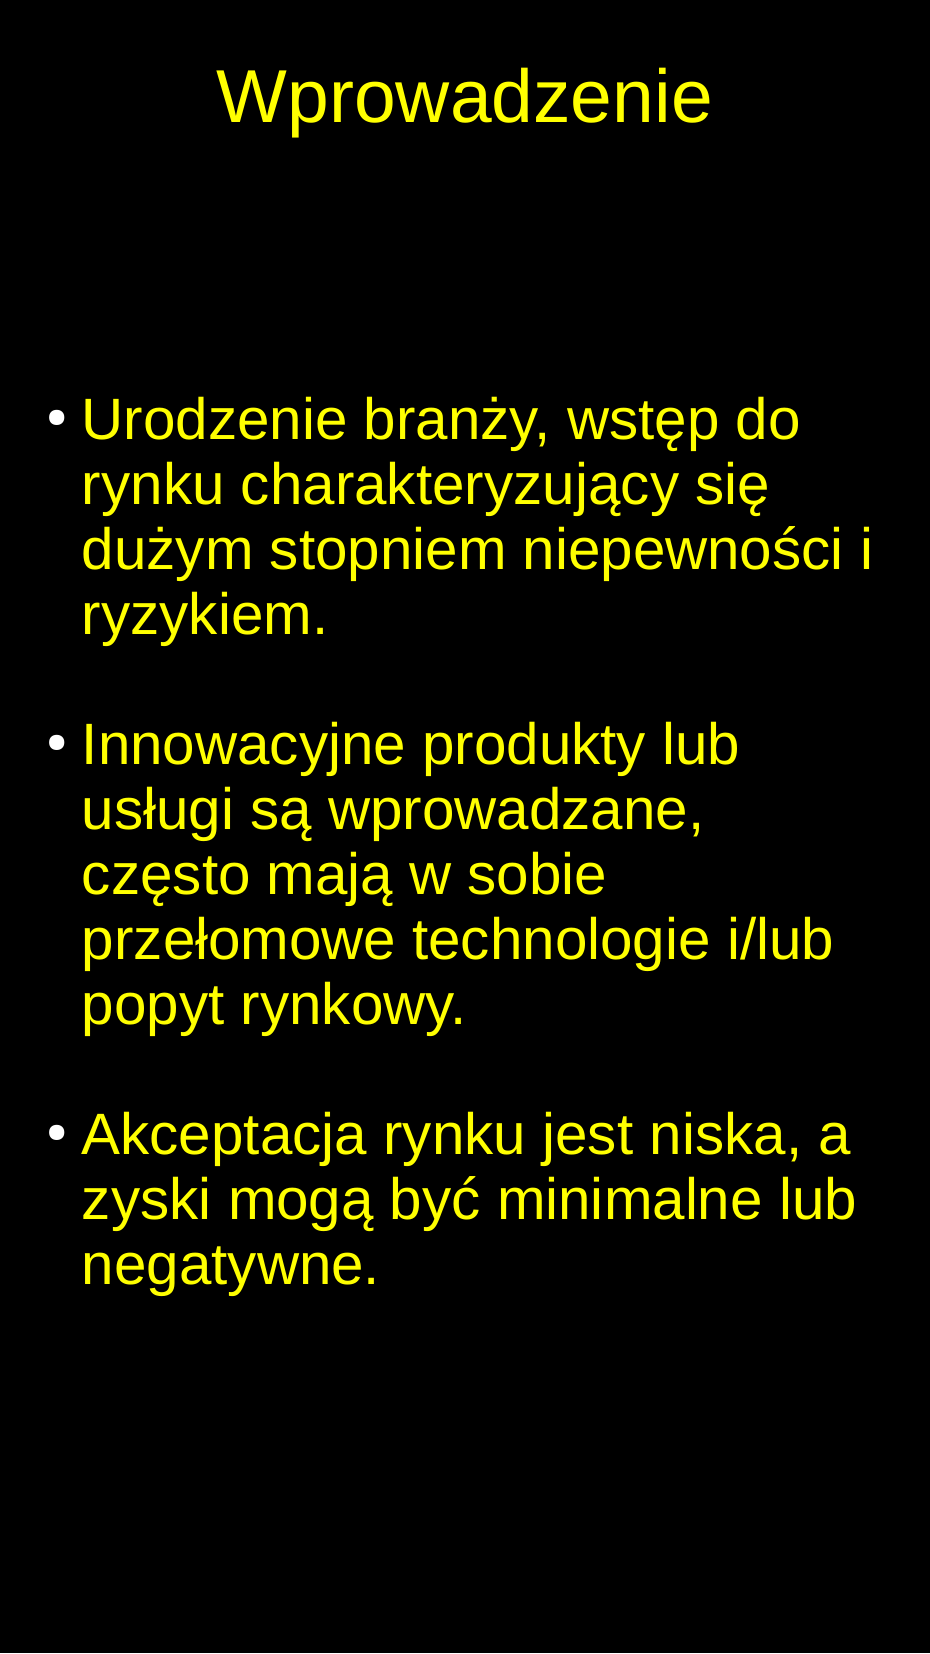

# Wprowadzenie
Urodzenie branży, wstęp do rynku charakteryzujący się dużym stopniem niepewności i ryzykiem.
Innowacyjne produkty lub usługi są wprowadzane, często mają w sobie przełomowe technologie i/lub popyt rynkowy.
Akceptacja rynku jest niska, a zyski mogą być minimalne lub negatywne.